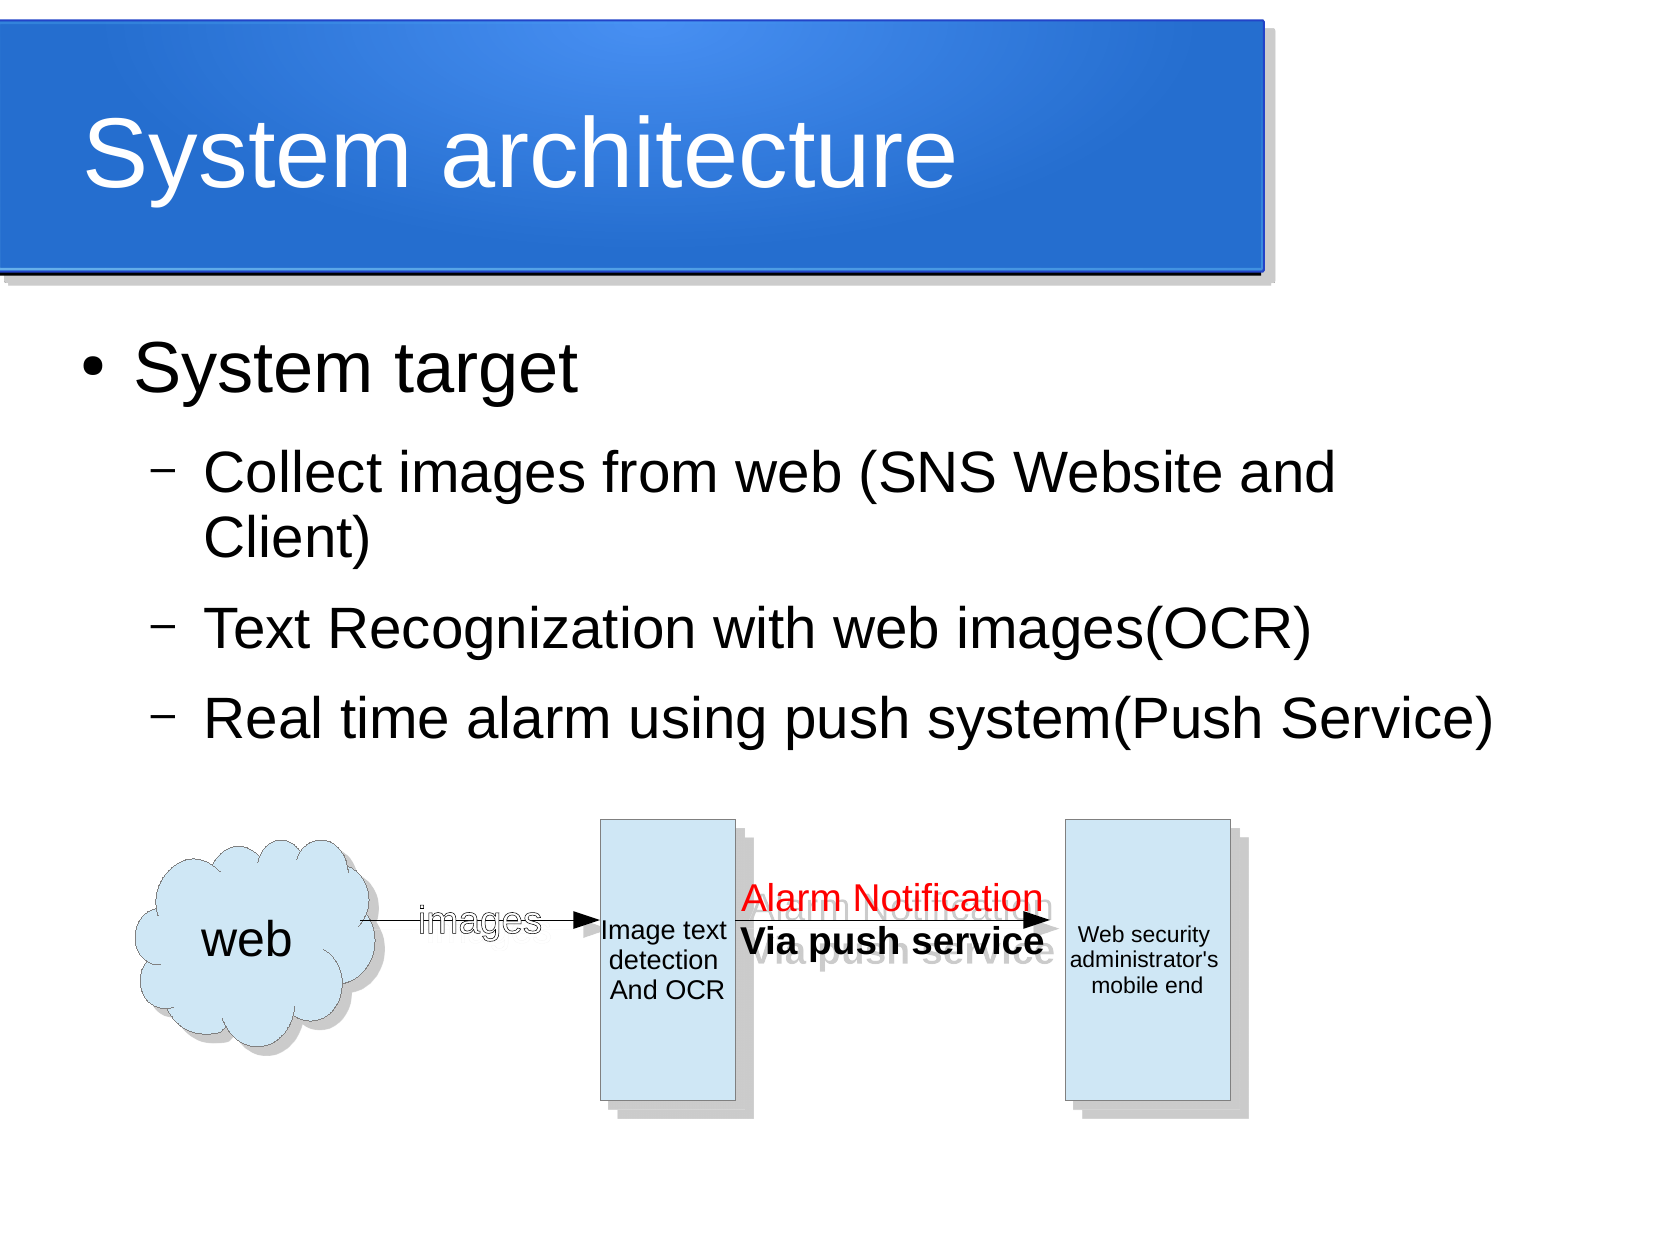

# System architecture
System target
Collect images from web (SNS Website and Client)
Text Recognization with web images(OCR)
Real time alarm using push system(Push Service)
Image text
detection
And OCR
Web security
administrator's
mobile end
web
Alarm Notification
Via push service
images